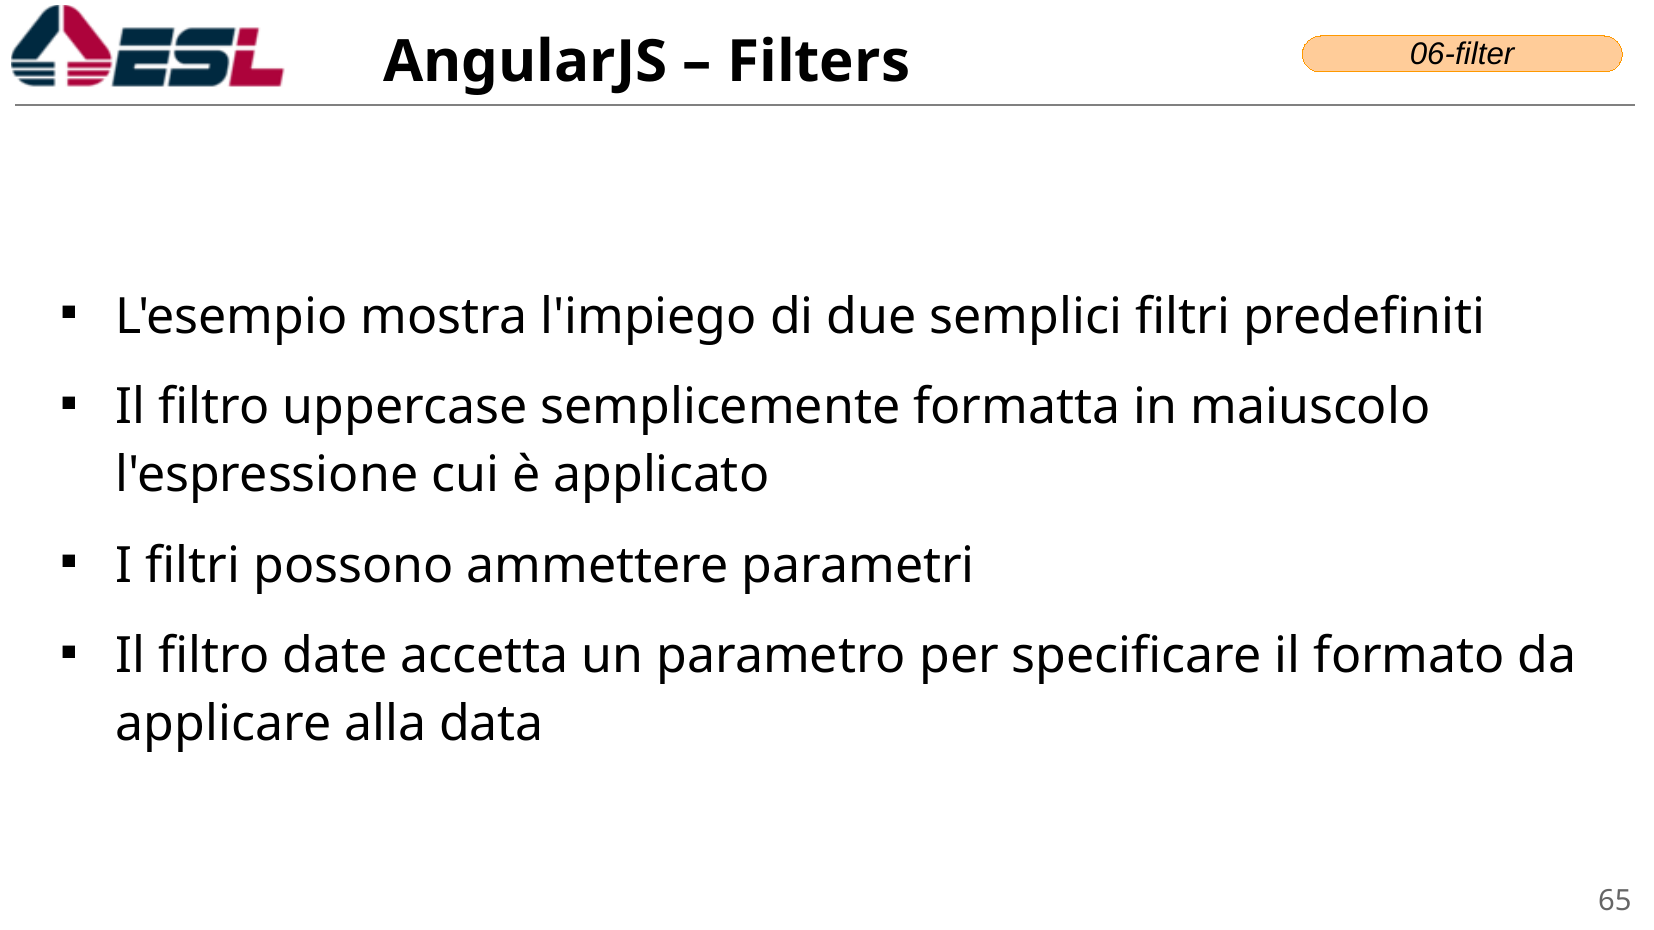

# AngularJS – Filters
06-filter
L'esempio mostra l'impiego di due semplici filtri predefiniti
Il filtro uppercase semplicemente formatta in maiuscolo l'espressione cui è applicato
I filtri possono ammettere parametri
Il filtro date accetta un parametro per specificare il formato da applicare alla data